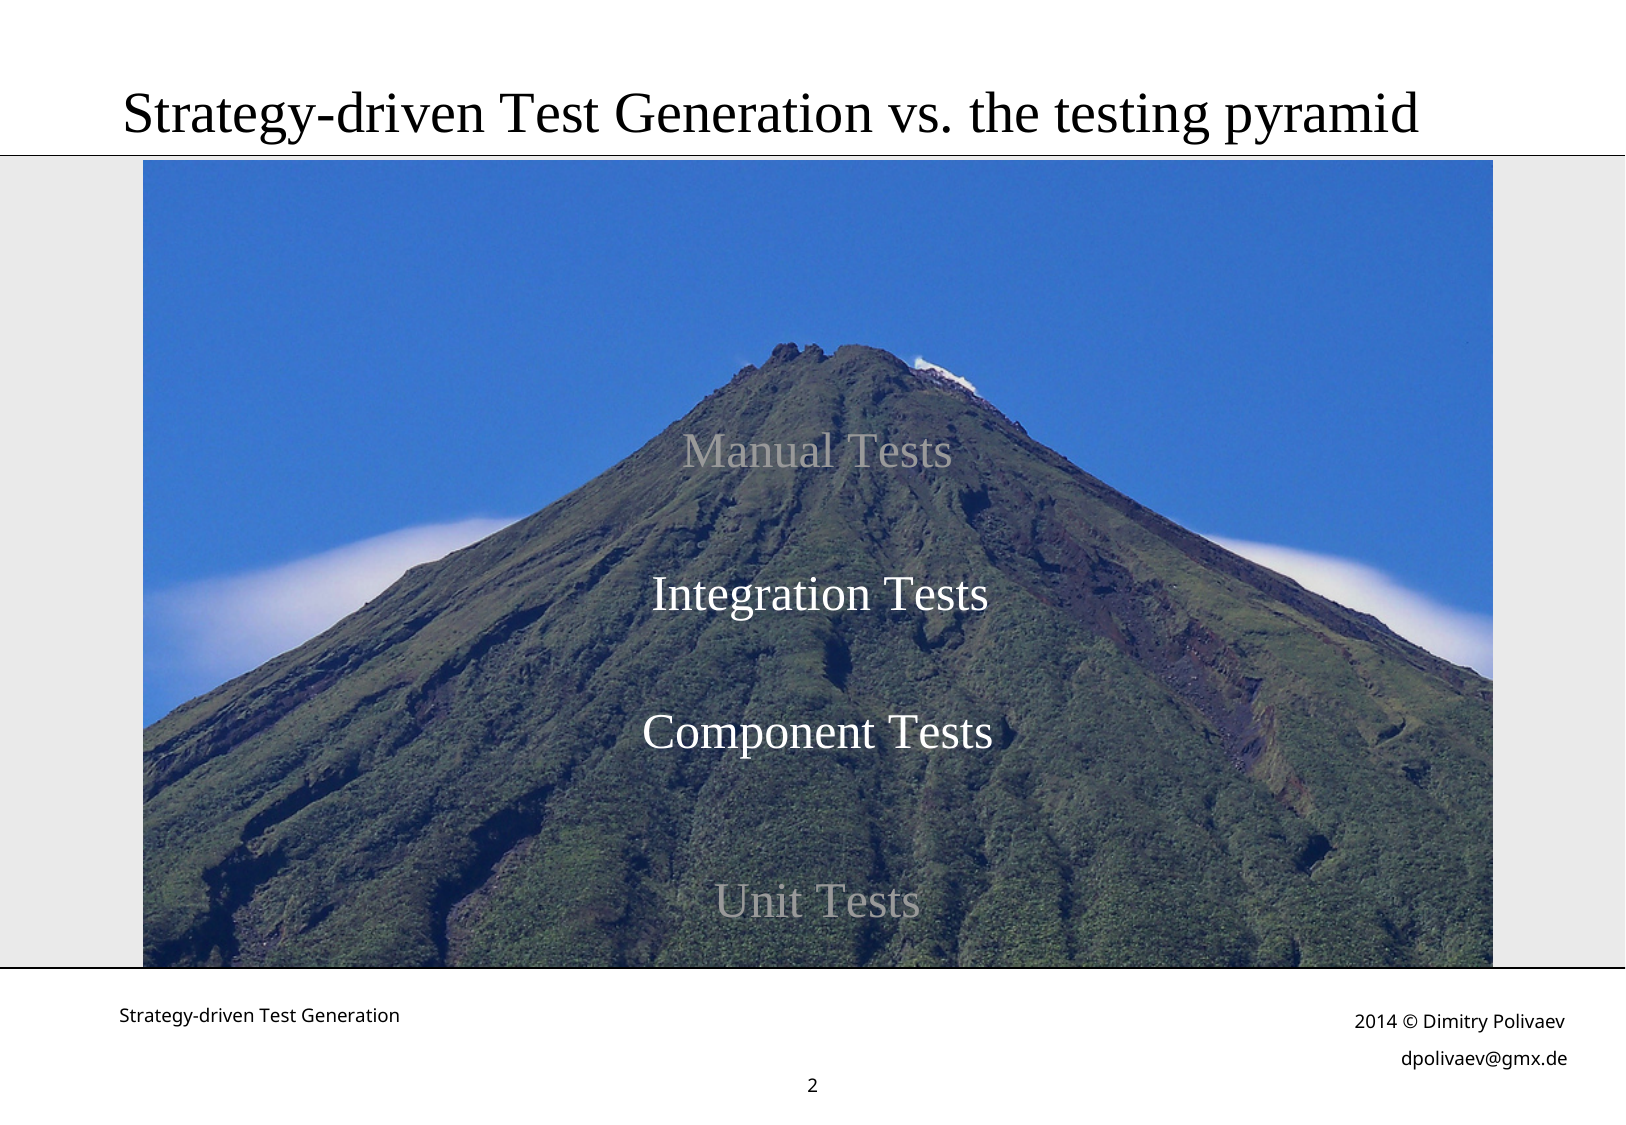

# Strategy-driven Test Generation vs. the testing pyramid
Manual Tests
Integration Tests
Component Tests
Unit Tests